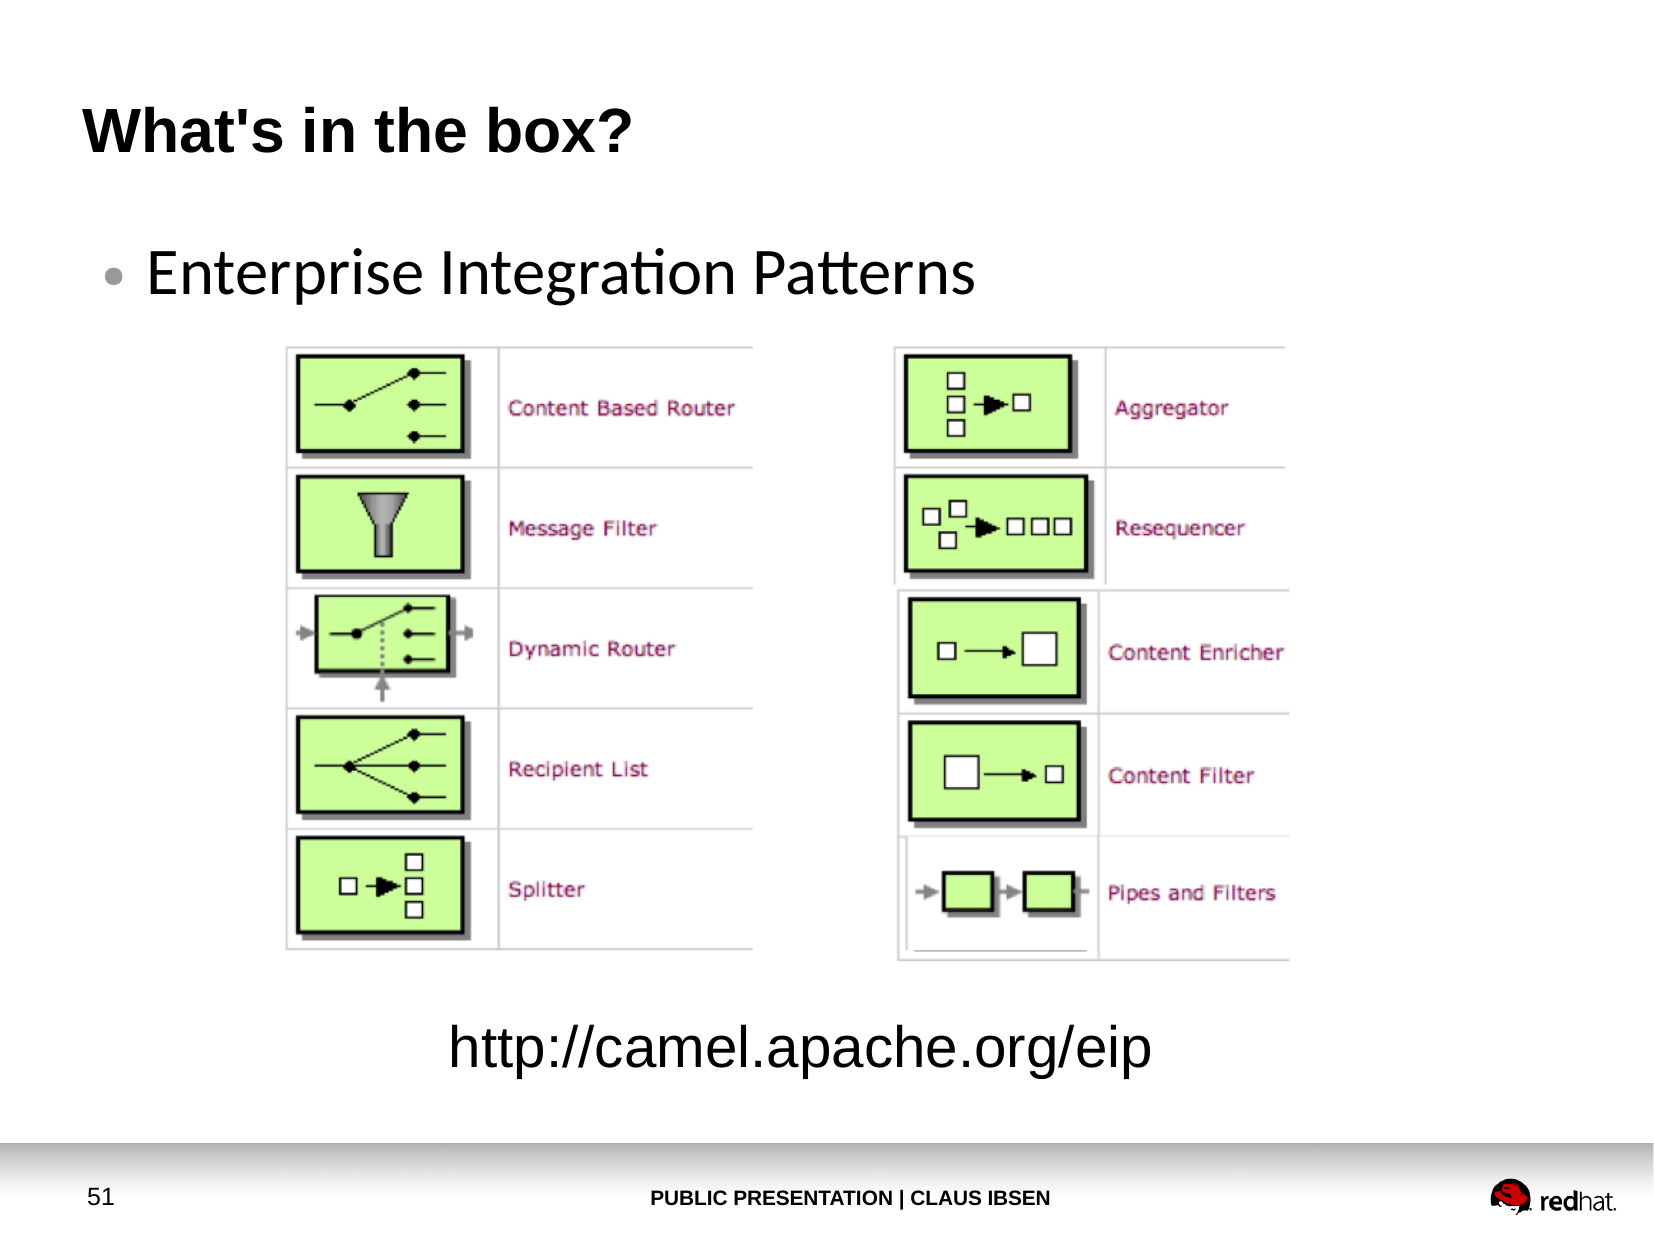

# What's in the box?
Enterprise Integration Patterns
http://camel.apache.org/eip